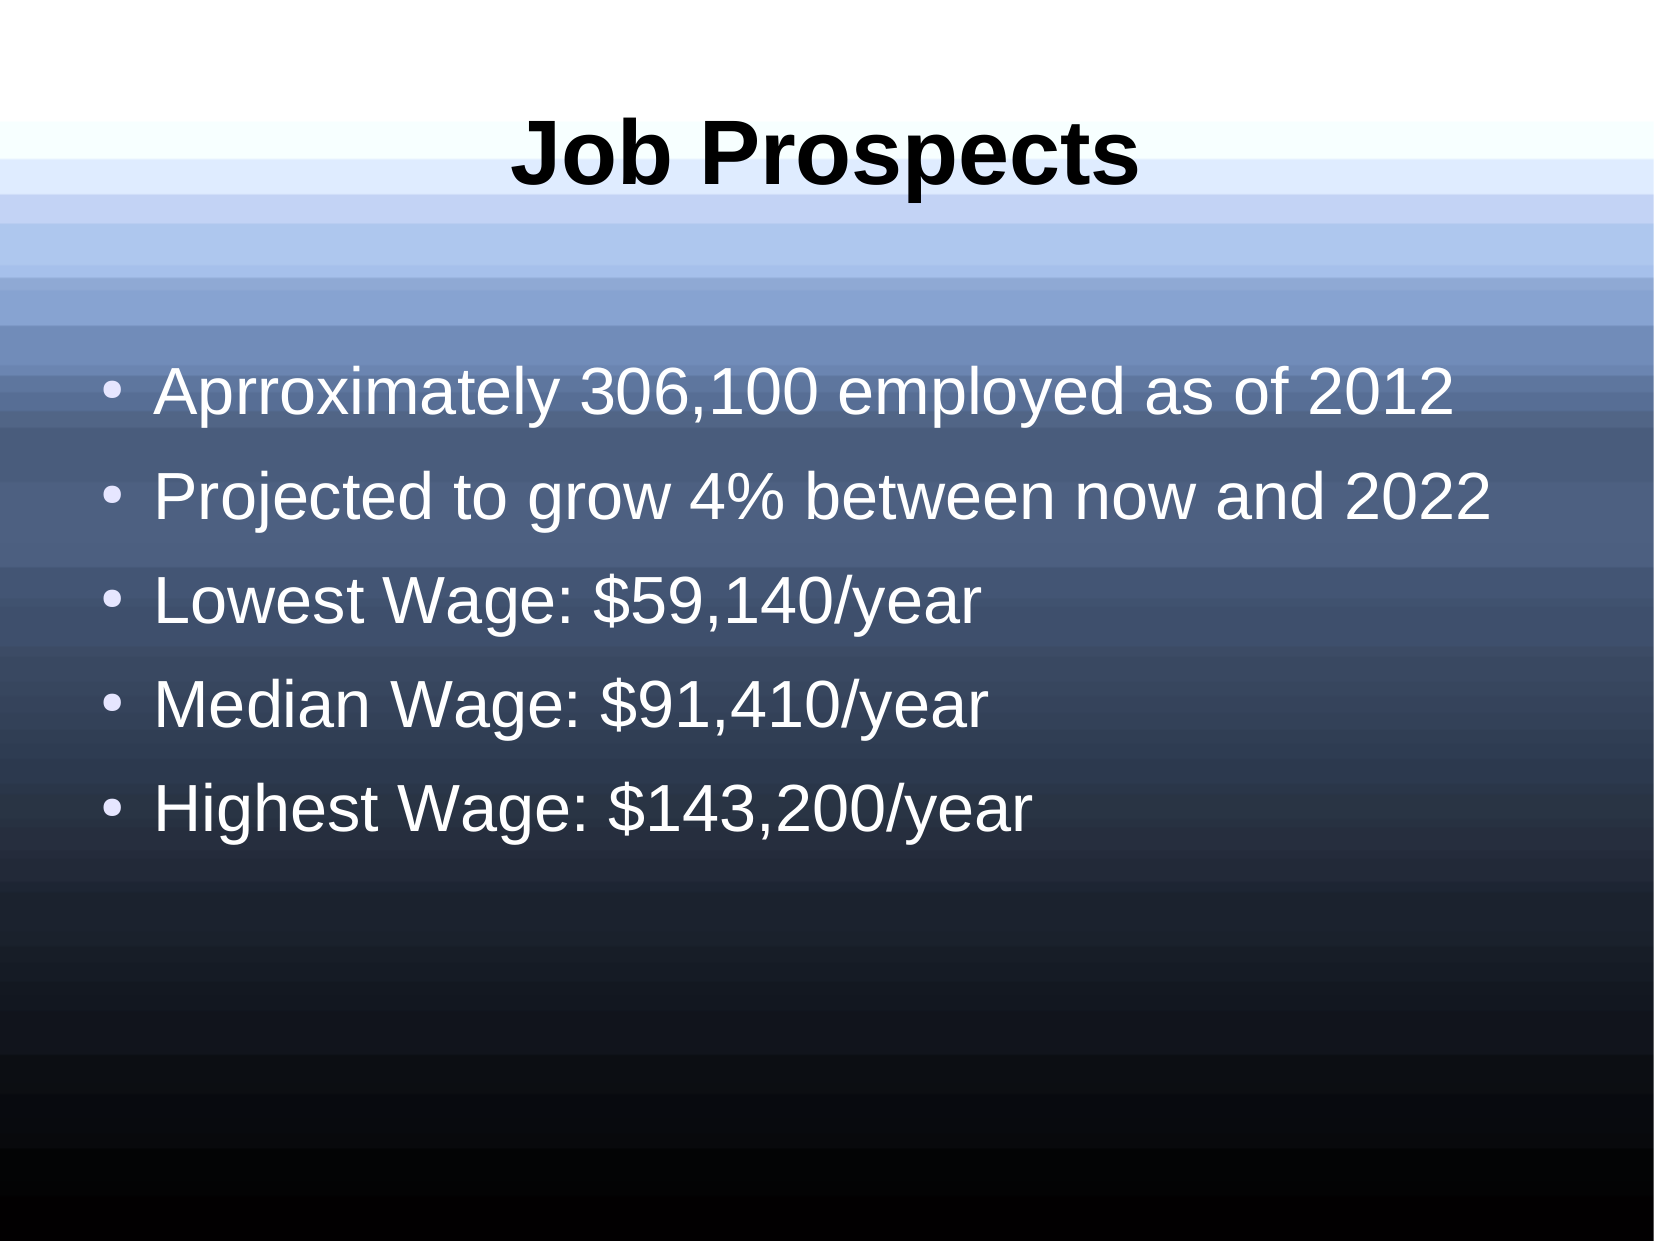

# Job Prospects
Aprroximately 306,100 employed as of 2012
Projected to grow 4% between now and 2022
Lowest Wage: $59,140/year
Median Wage: $91,410/year
Highest Wage: $143,200/year